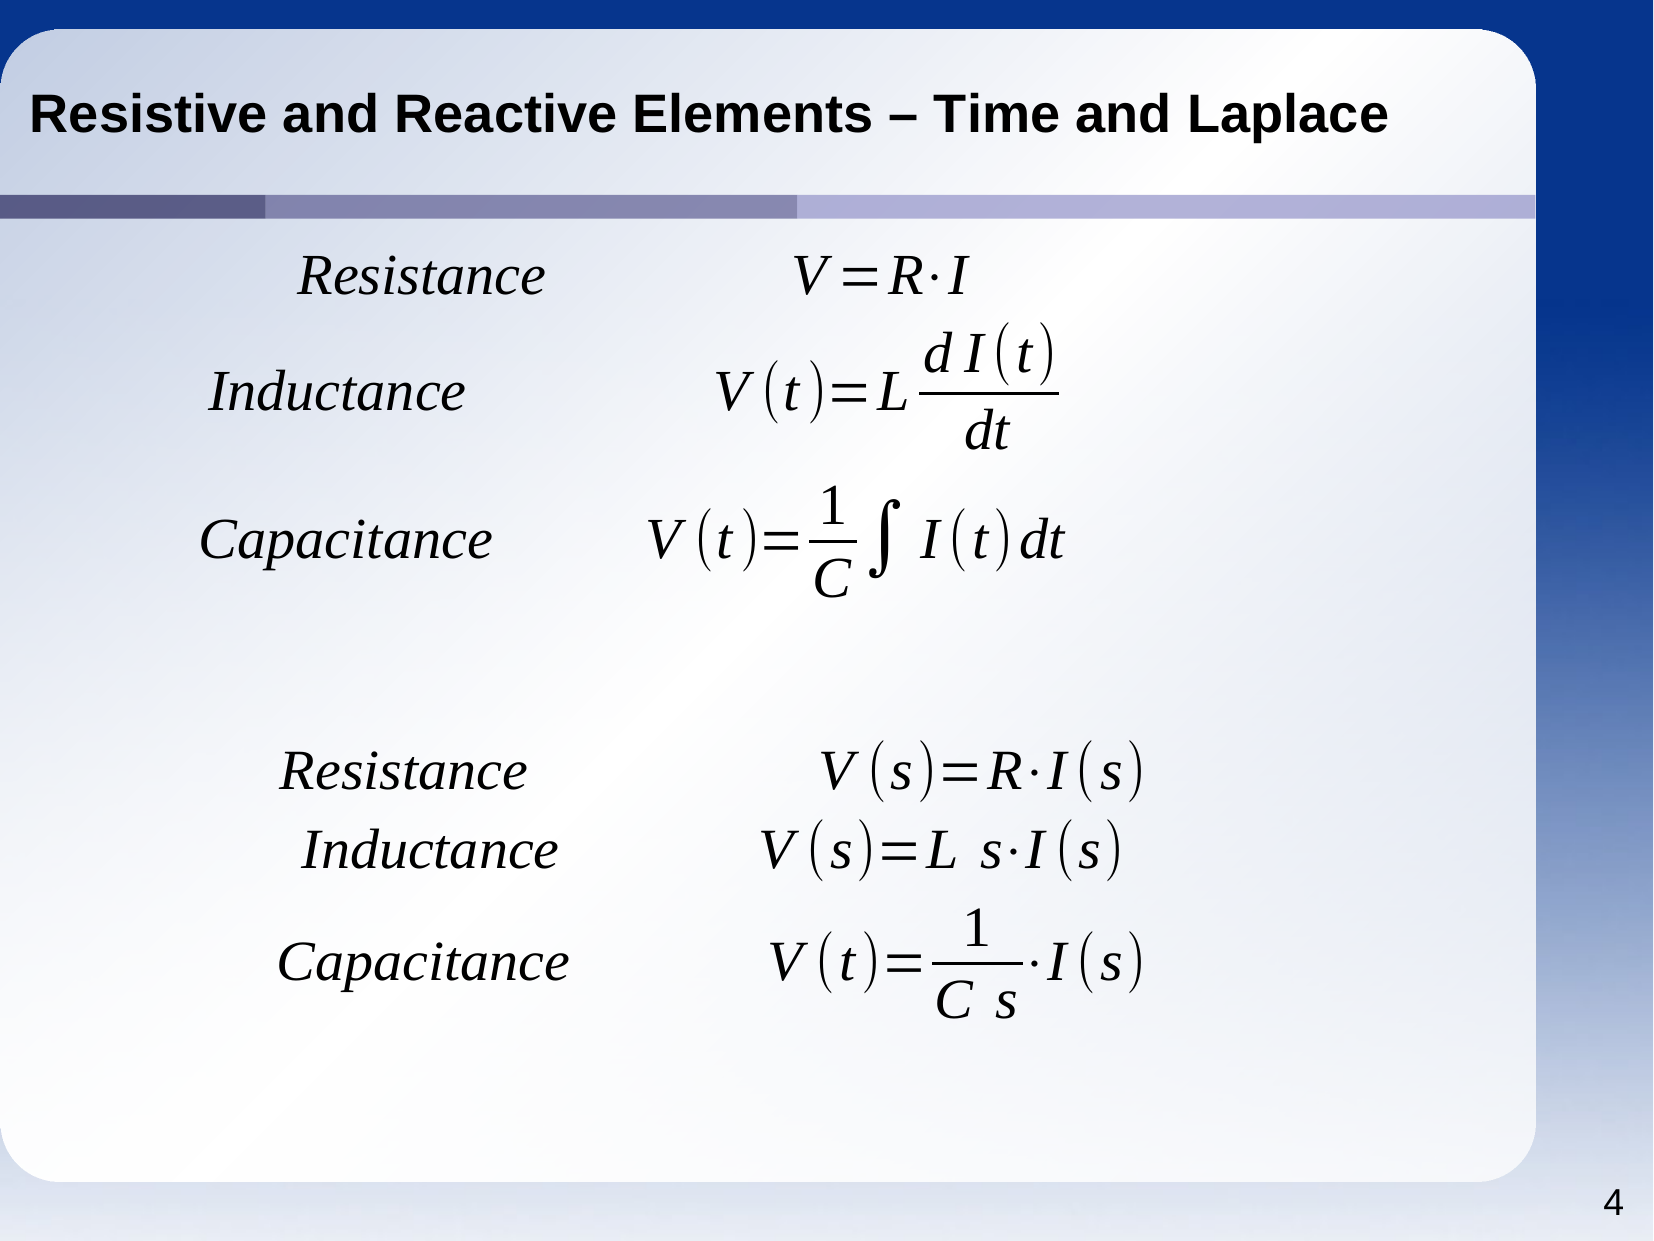

# Resistive and Reactive Elements – Time and Laplace
4